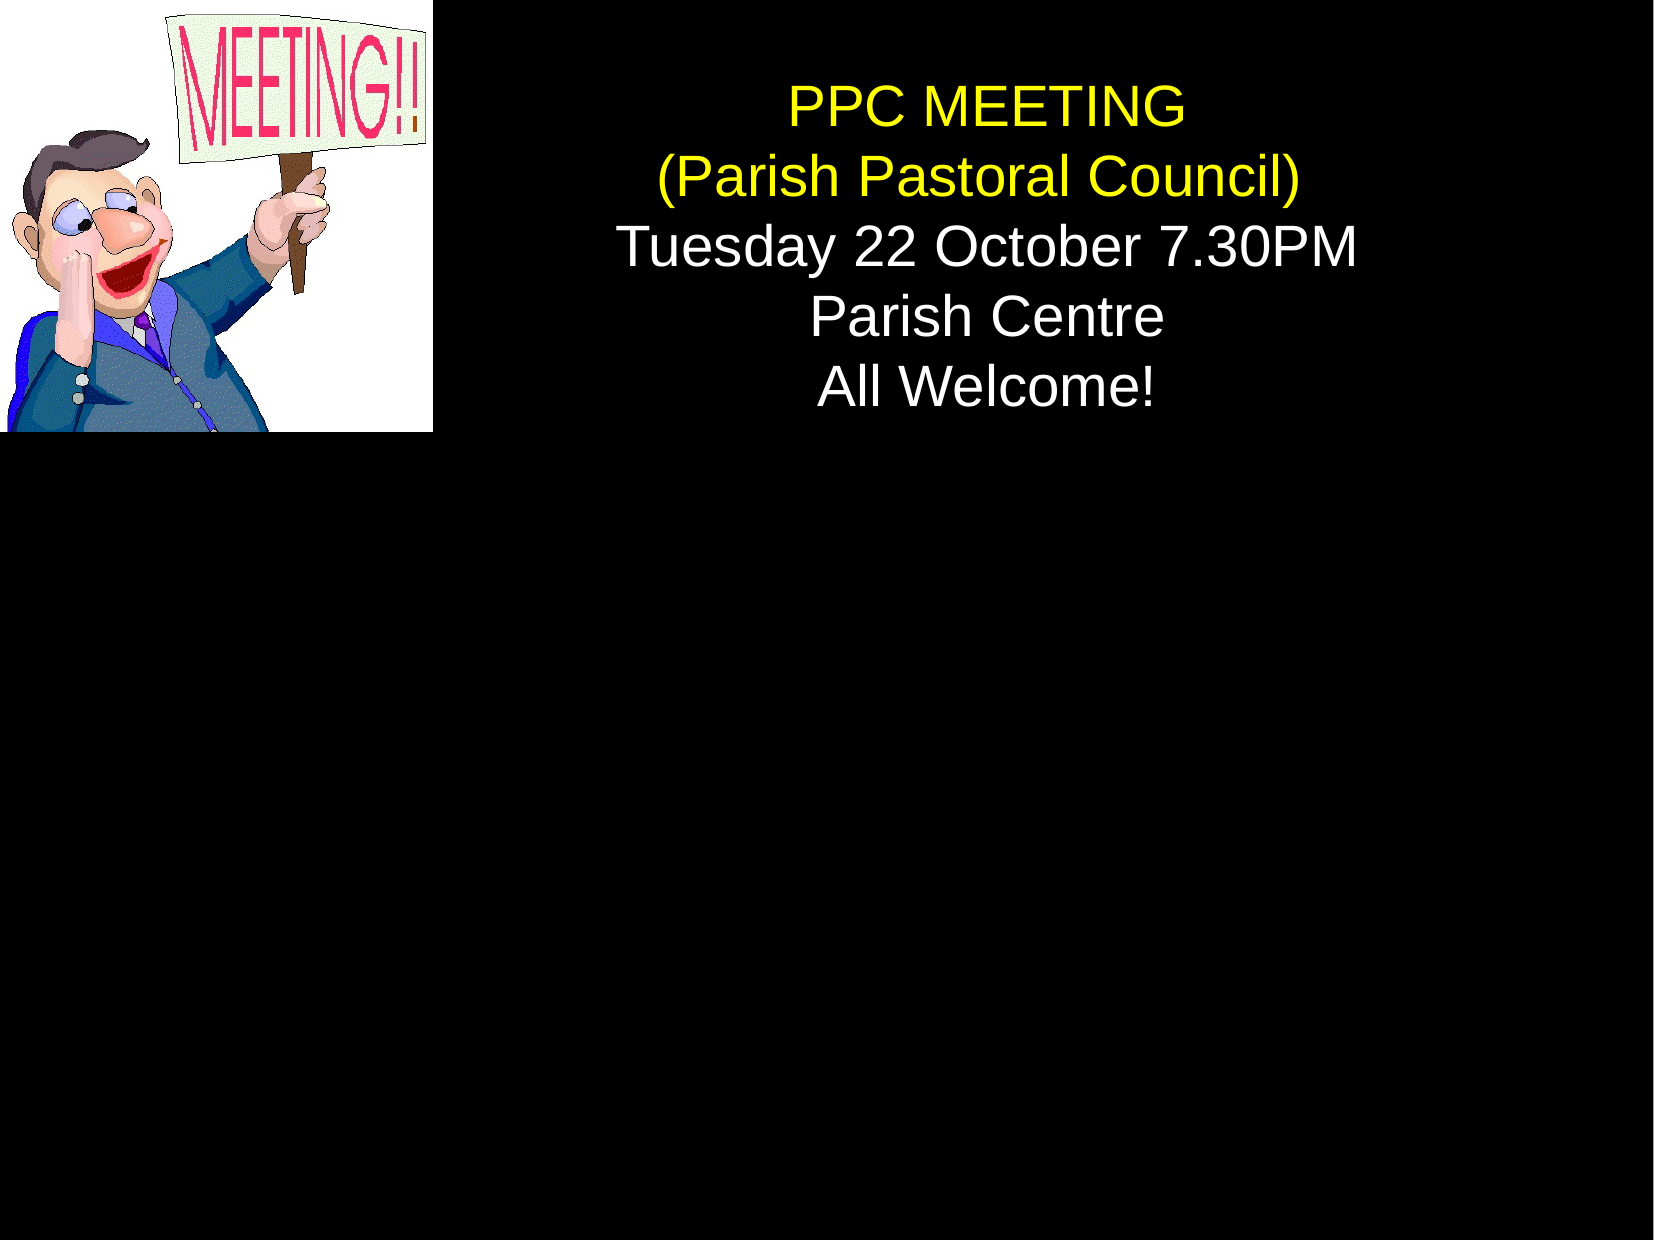

PPC MEETING
(Parish Pastoral Council)
Tuesday 22 October 7.30PM
Parish Centre
All Welcome!